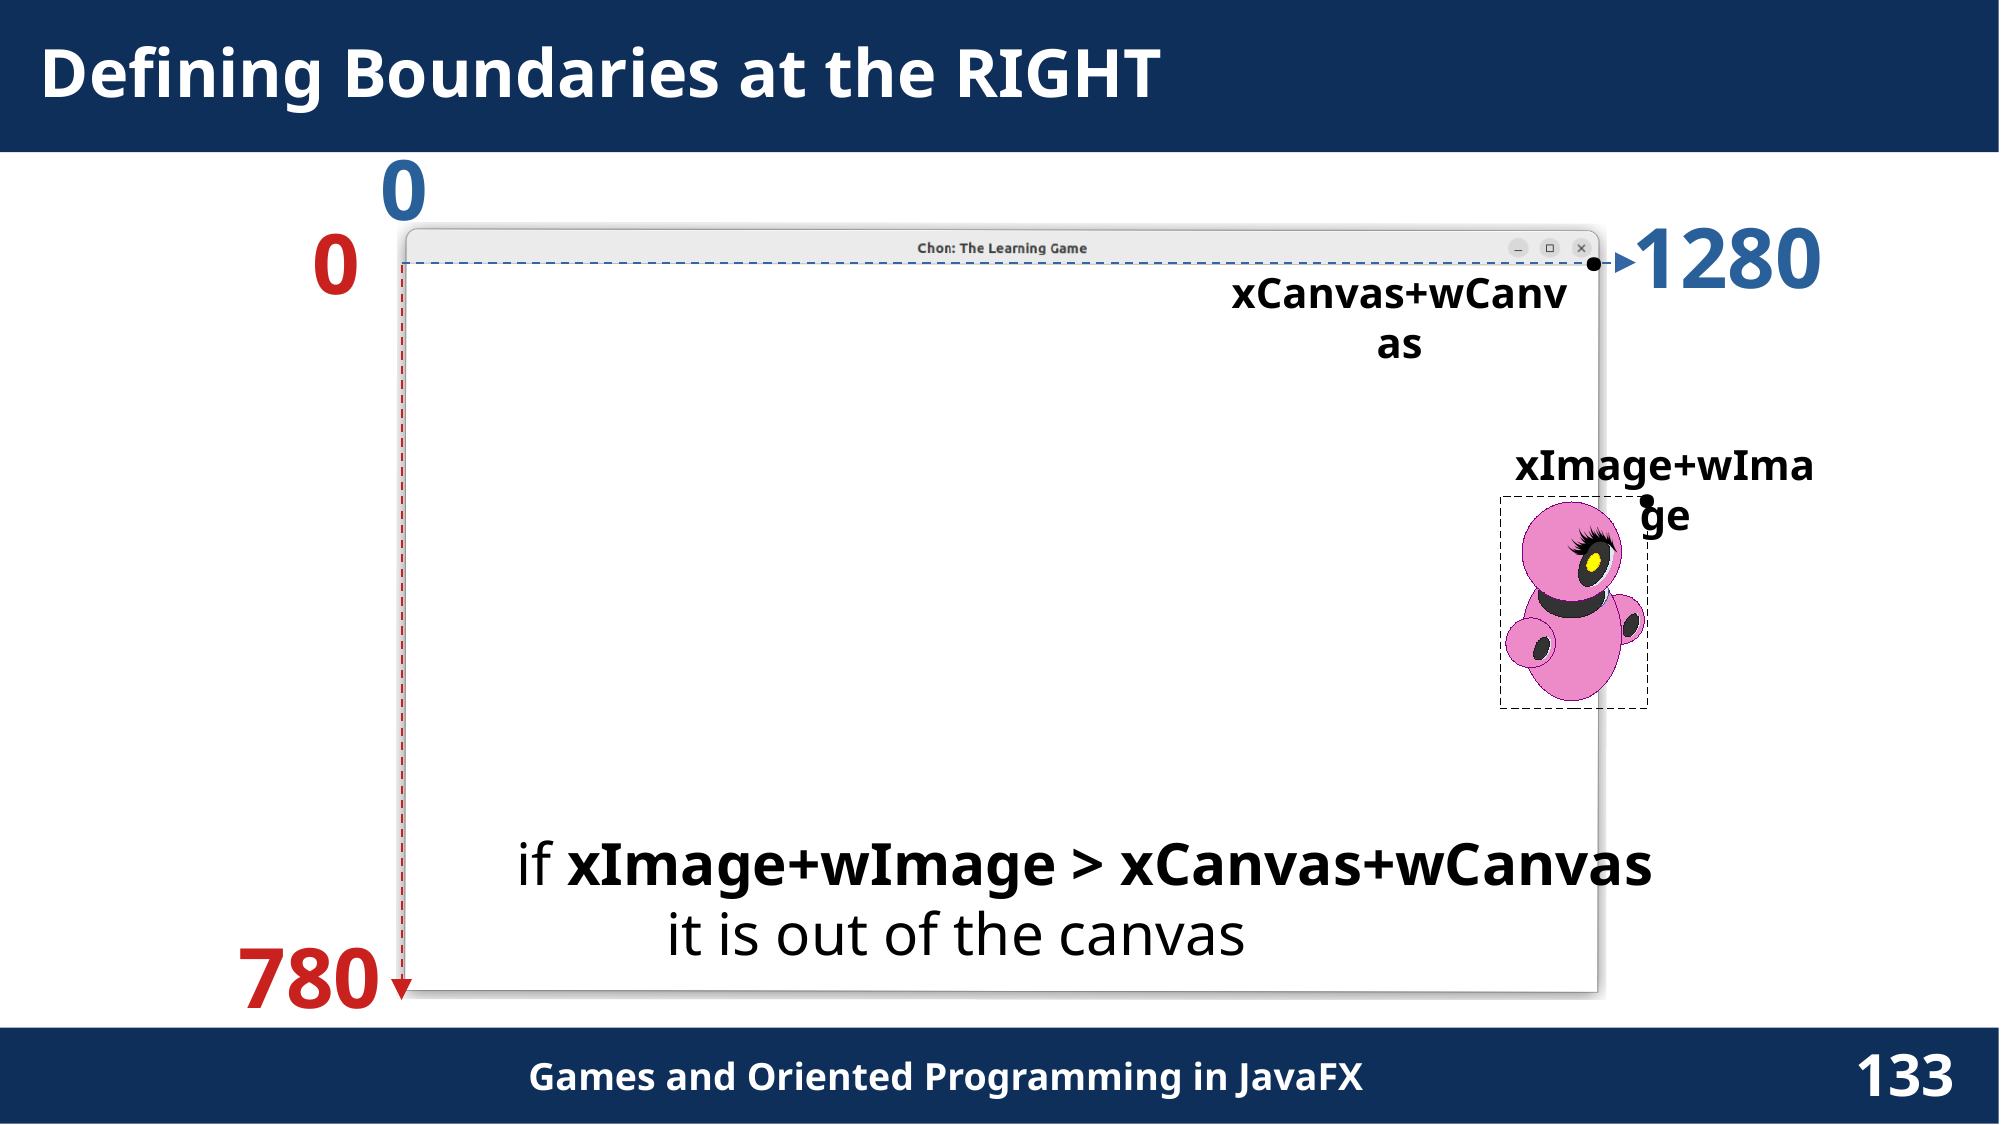

Defining Boundaries at the RIGHT
0
.
1280
0
xCanvas+wCanvas
.
xImage+wImage
if xImage+wImage > xCanvas+wCanvas
	it is out of the canvas
780